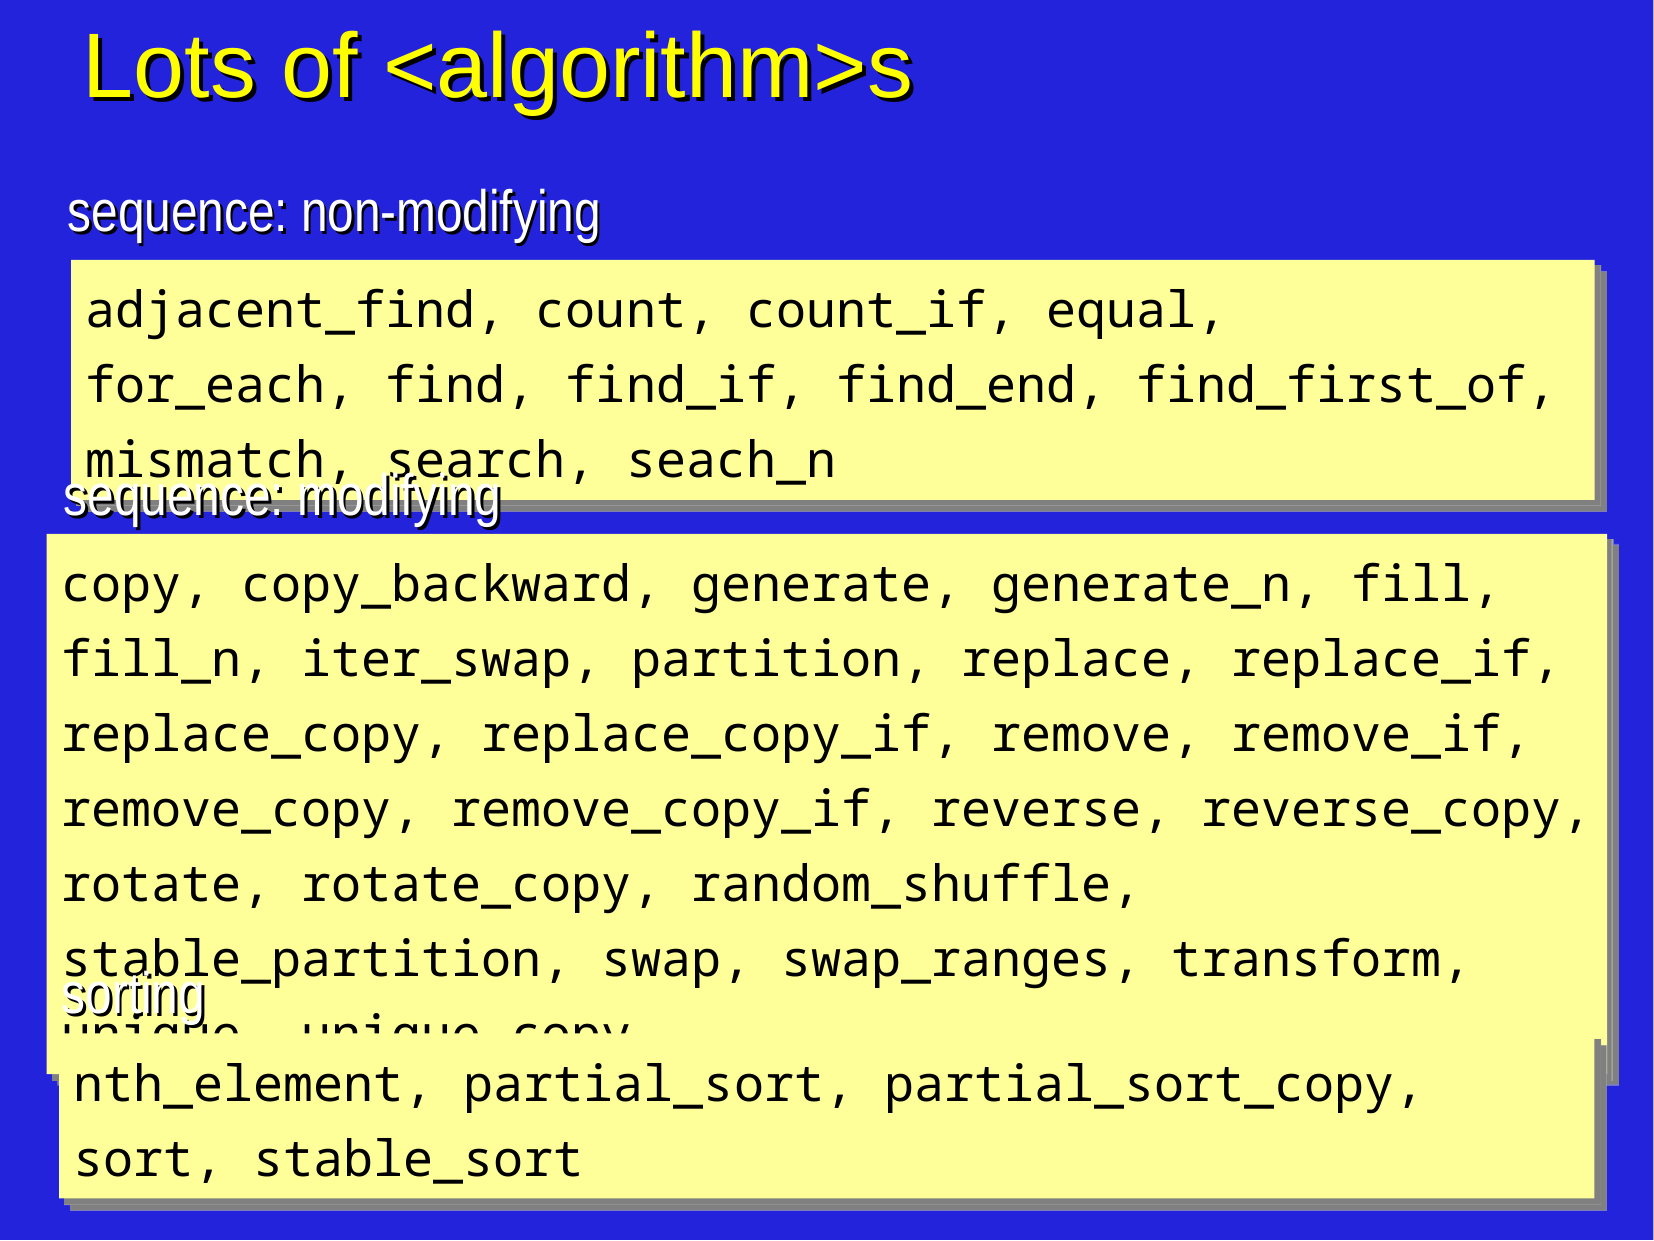

# Lots of <algorithm>s
sequence: non-modifying
adjacent_find, count, count_if, equal,
for_each, find, find_if, find_end, find_first_of,
mismatch, search, seach_n
sequence: modifying
copy, copy_backward, generate, generate_n, fill,
fill_n, iter_swap, partition, replace, replace_if,
replace_copy, replace_copy_if, remove, remove_if,
remove_copy, remove_copy_if, reverse, reverse_copy,
rotate, rotate_copy, random_shuffle,
stable_partition, swap, swap_ranges, transform,
unique, unique_copy
sorting
nth_element, partial_sort, partial_sort_copy,
sort, stable_sort